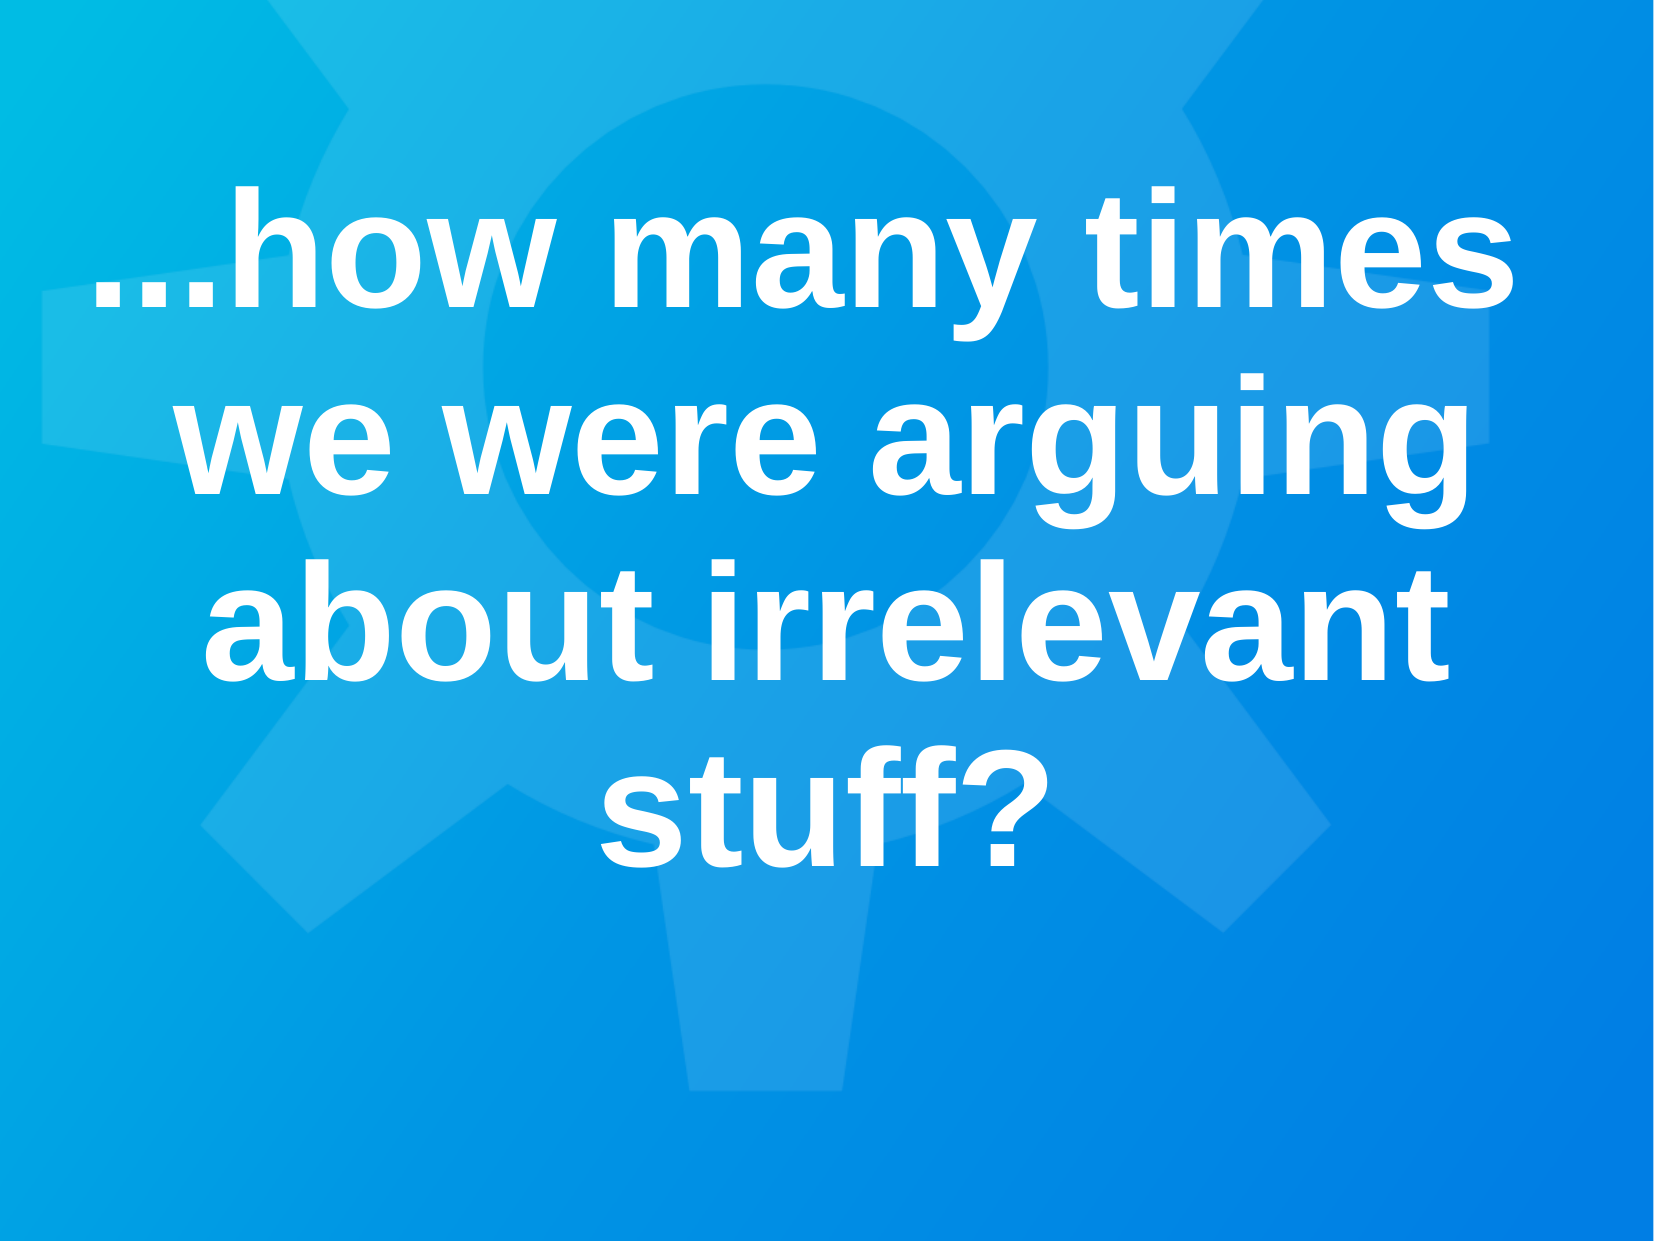

# ...how many times we were arguing about irrelevant stuff?